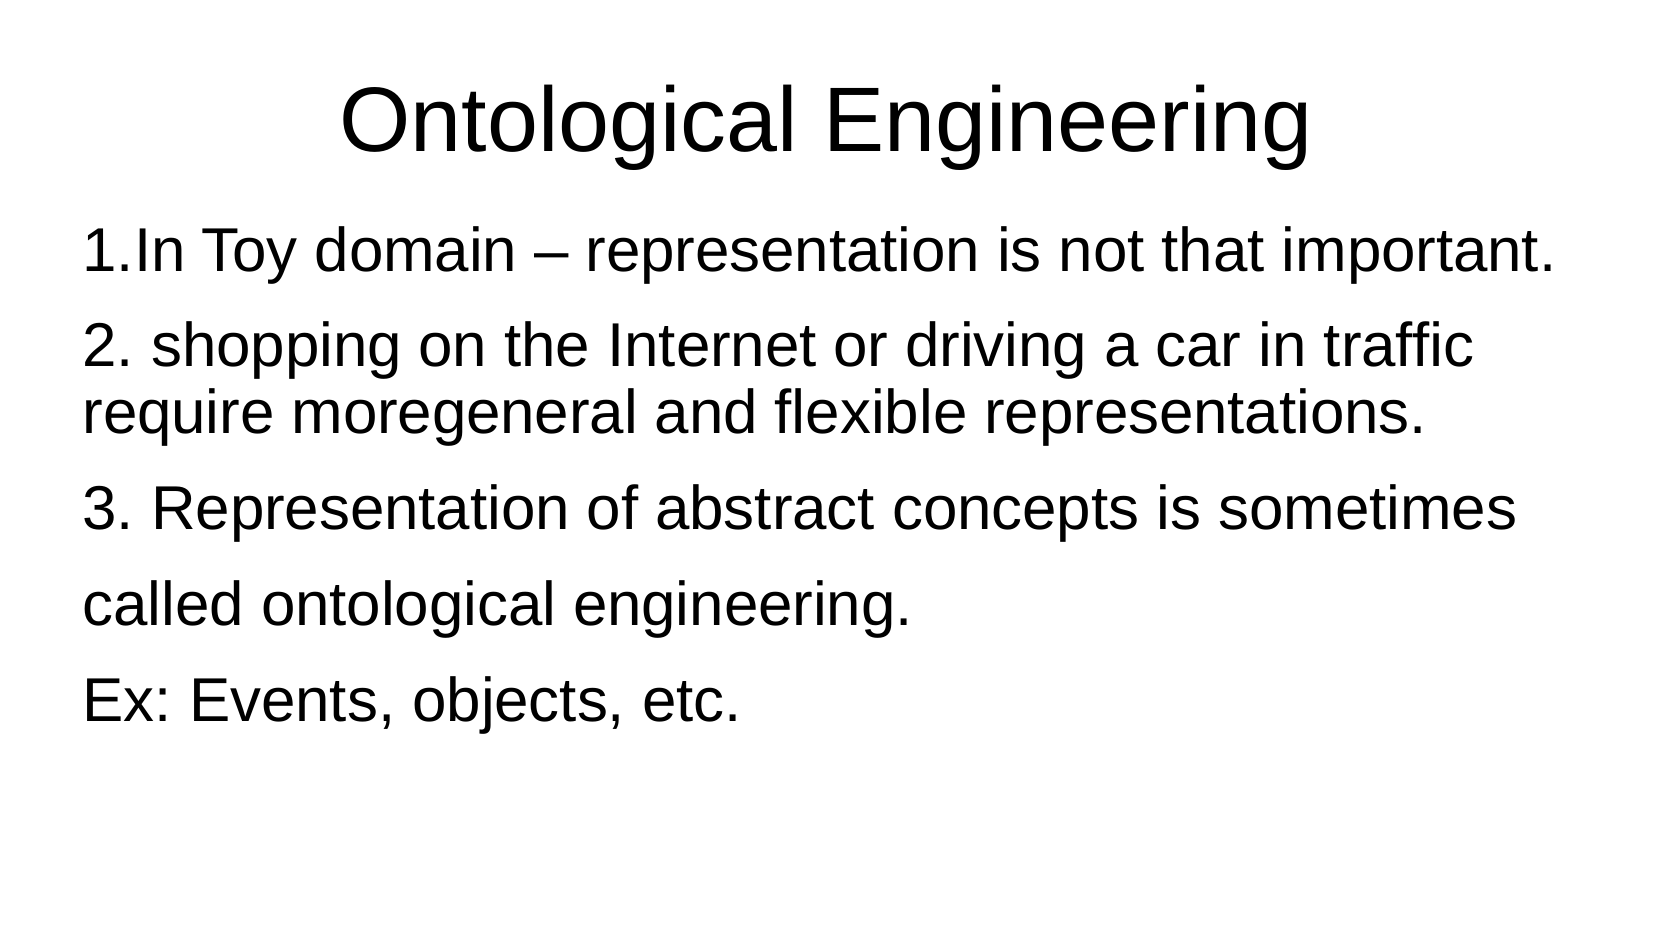

# Ontological Engineering
1.In Toy domain – representation is not that important.
2. shopping on the Internet or driving a car in trafﬁc require moregeneral and ﬂexible representations.
3. Representation of abstract concepts is sometimes
called ontological engineering.
Ex: Events, objects, etc.